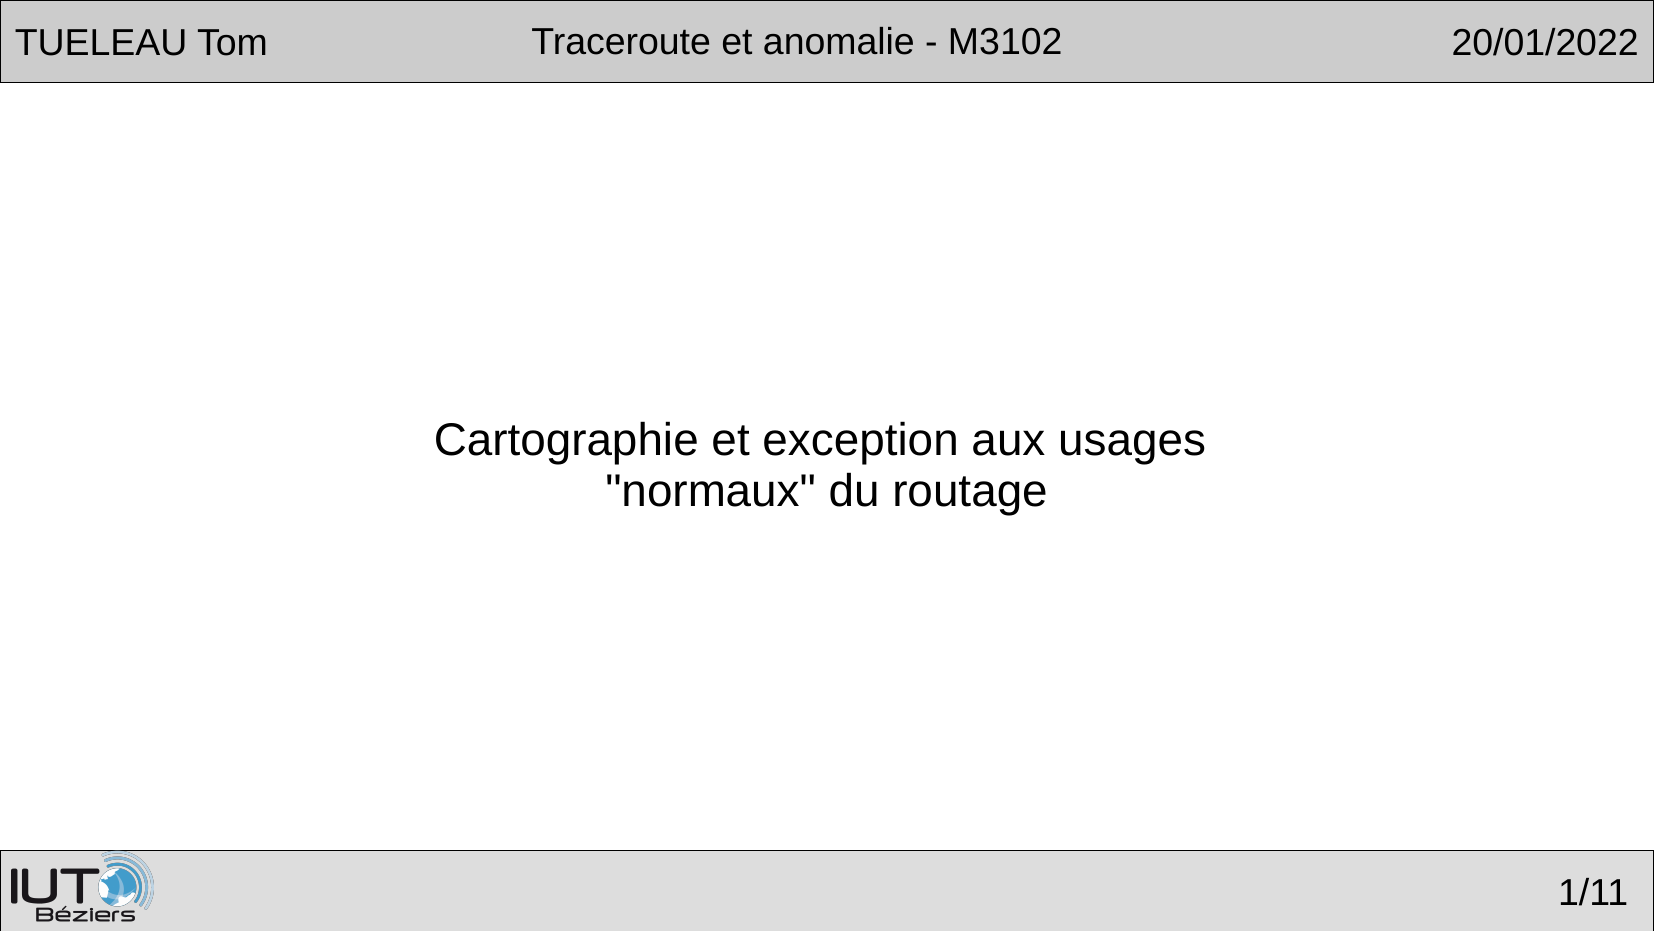

Cartographie et exception aux usages
"normaux" du routage